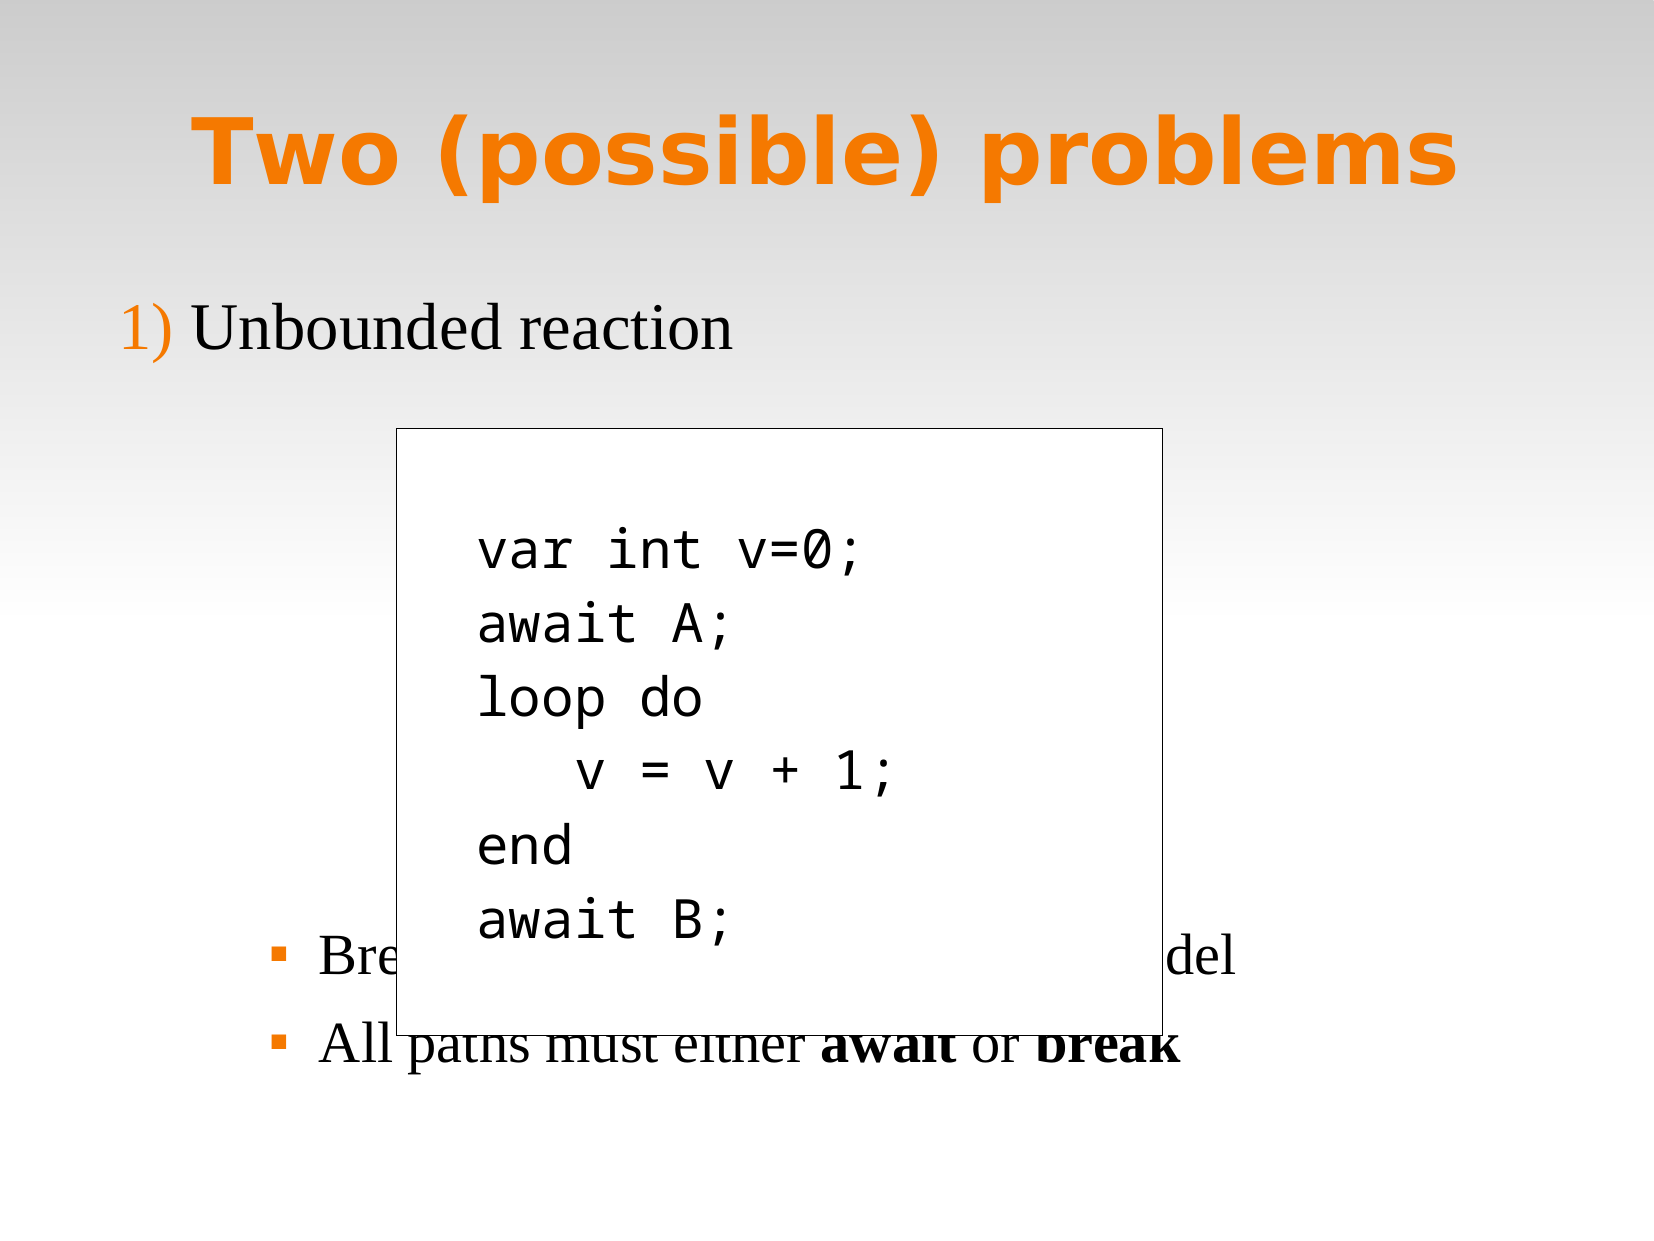

# Two (possible) problems
 Unbounded reaction
Breaks the synchronous/reactive model
All paths must either await or break
 var int v=0;
 await A;
 loop do
 v = v + 1;
 end
 await B;